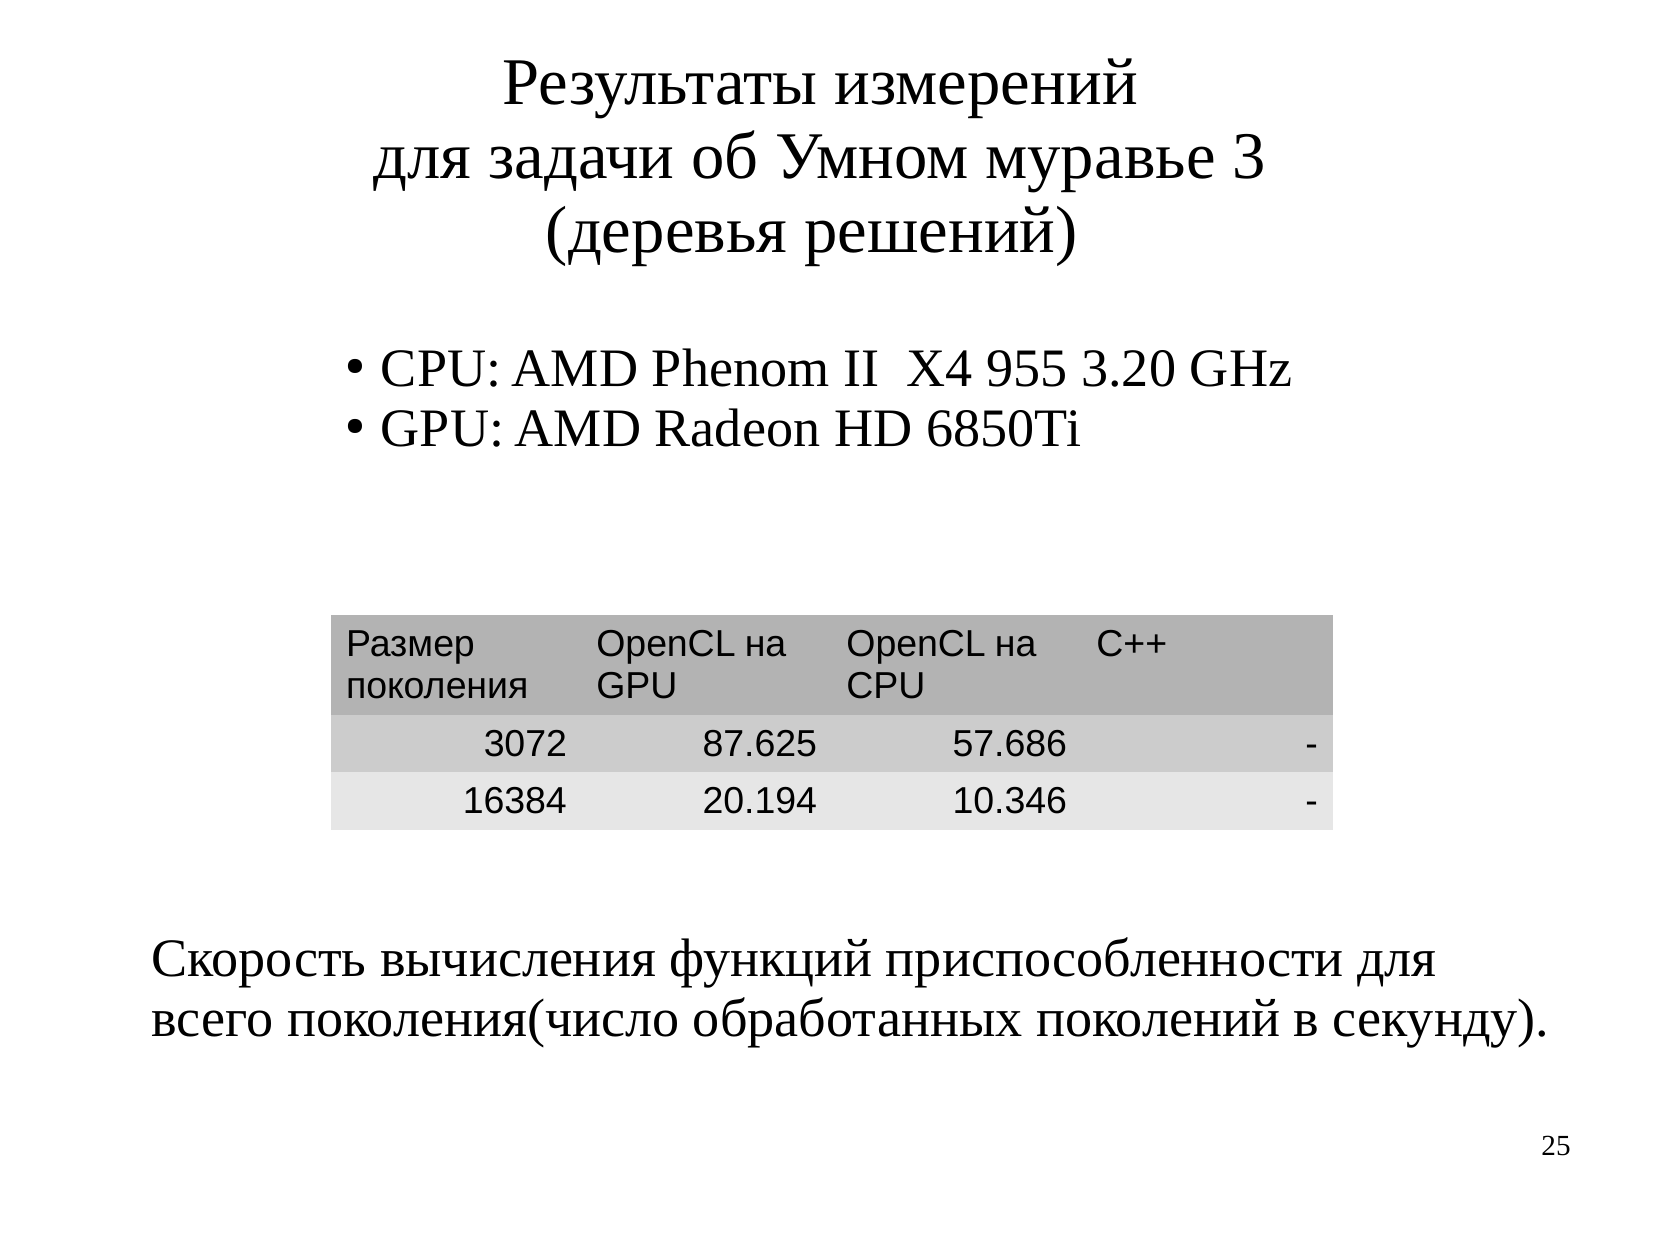

Результаты измерений
для задачи об Умном муравье 3
(деревья решений)
CPU: AMD Phenom II X4 955 3.20 GHz
GPU: AMD Radeon HD 6850Ti
| Размер поколения | OpenCL на GPU | OpenCL на СPU | C++ |
| --- | --- | --- | --- |
| 3072 | 87.625 | 57.686 | - |
| 16384 | 20.194 | 10.346 | - |
Скорость вычисления функций приспособленности для
всего поколения(число обработанных поколений в секунду).
25